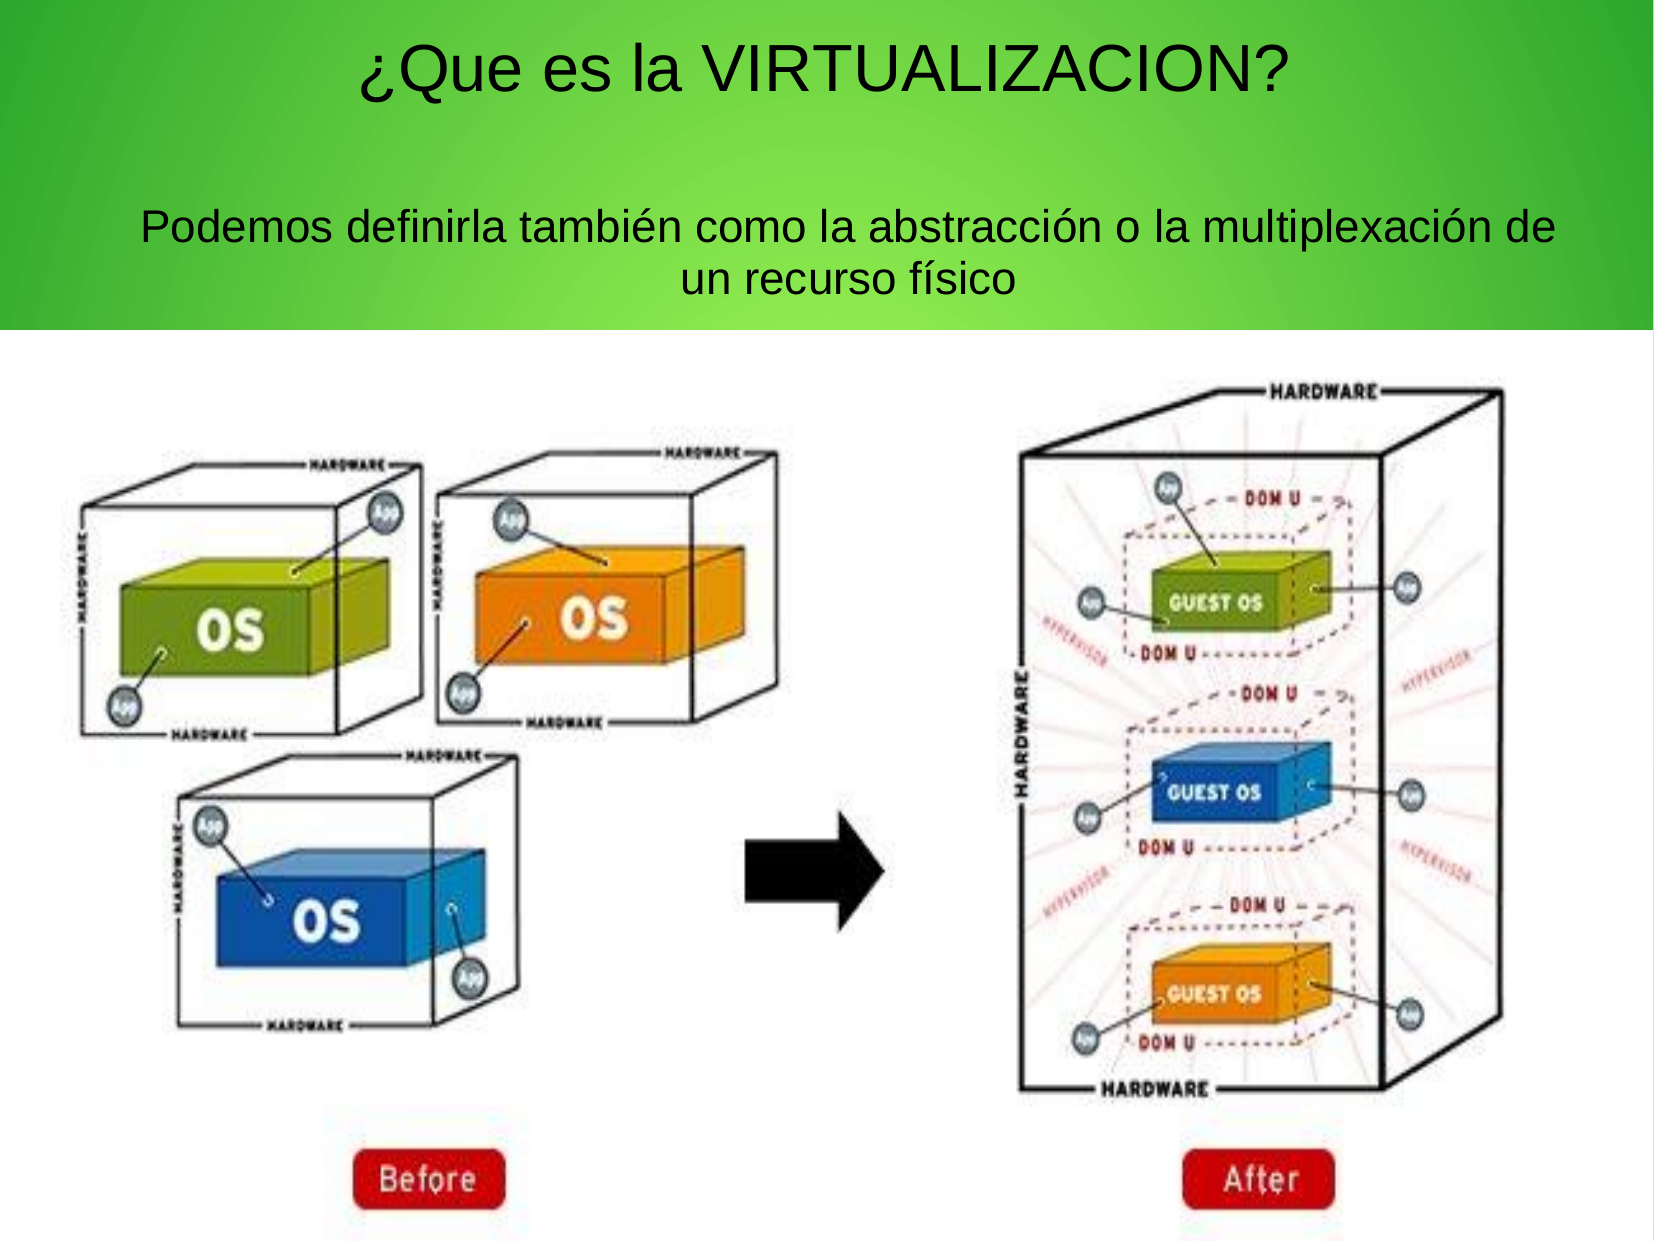

¿Que es la VIRTUALIZACION?
Podemos definirla también como la abstracción o la multiplexación de un recurso físico